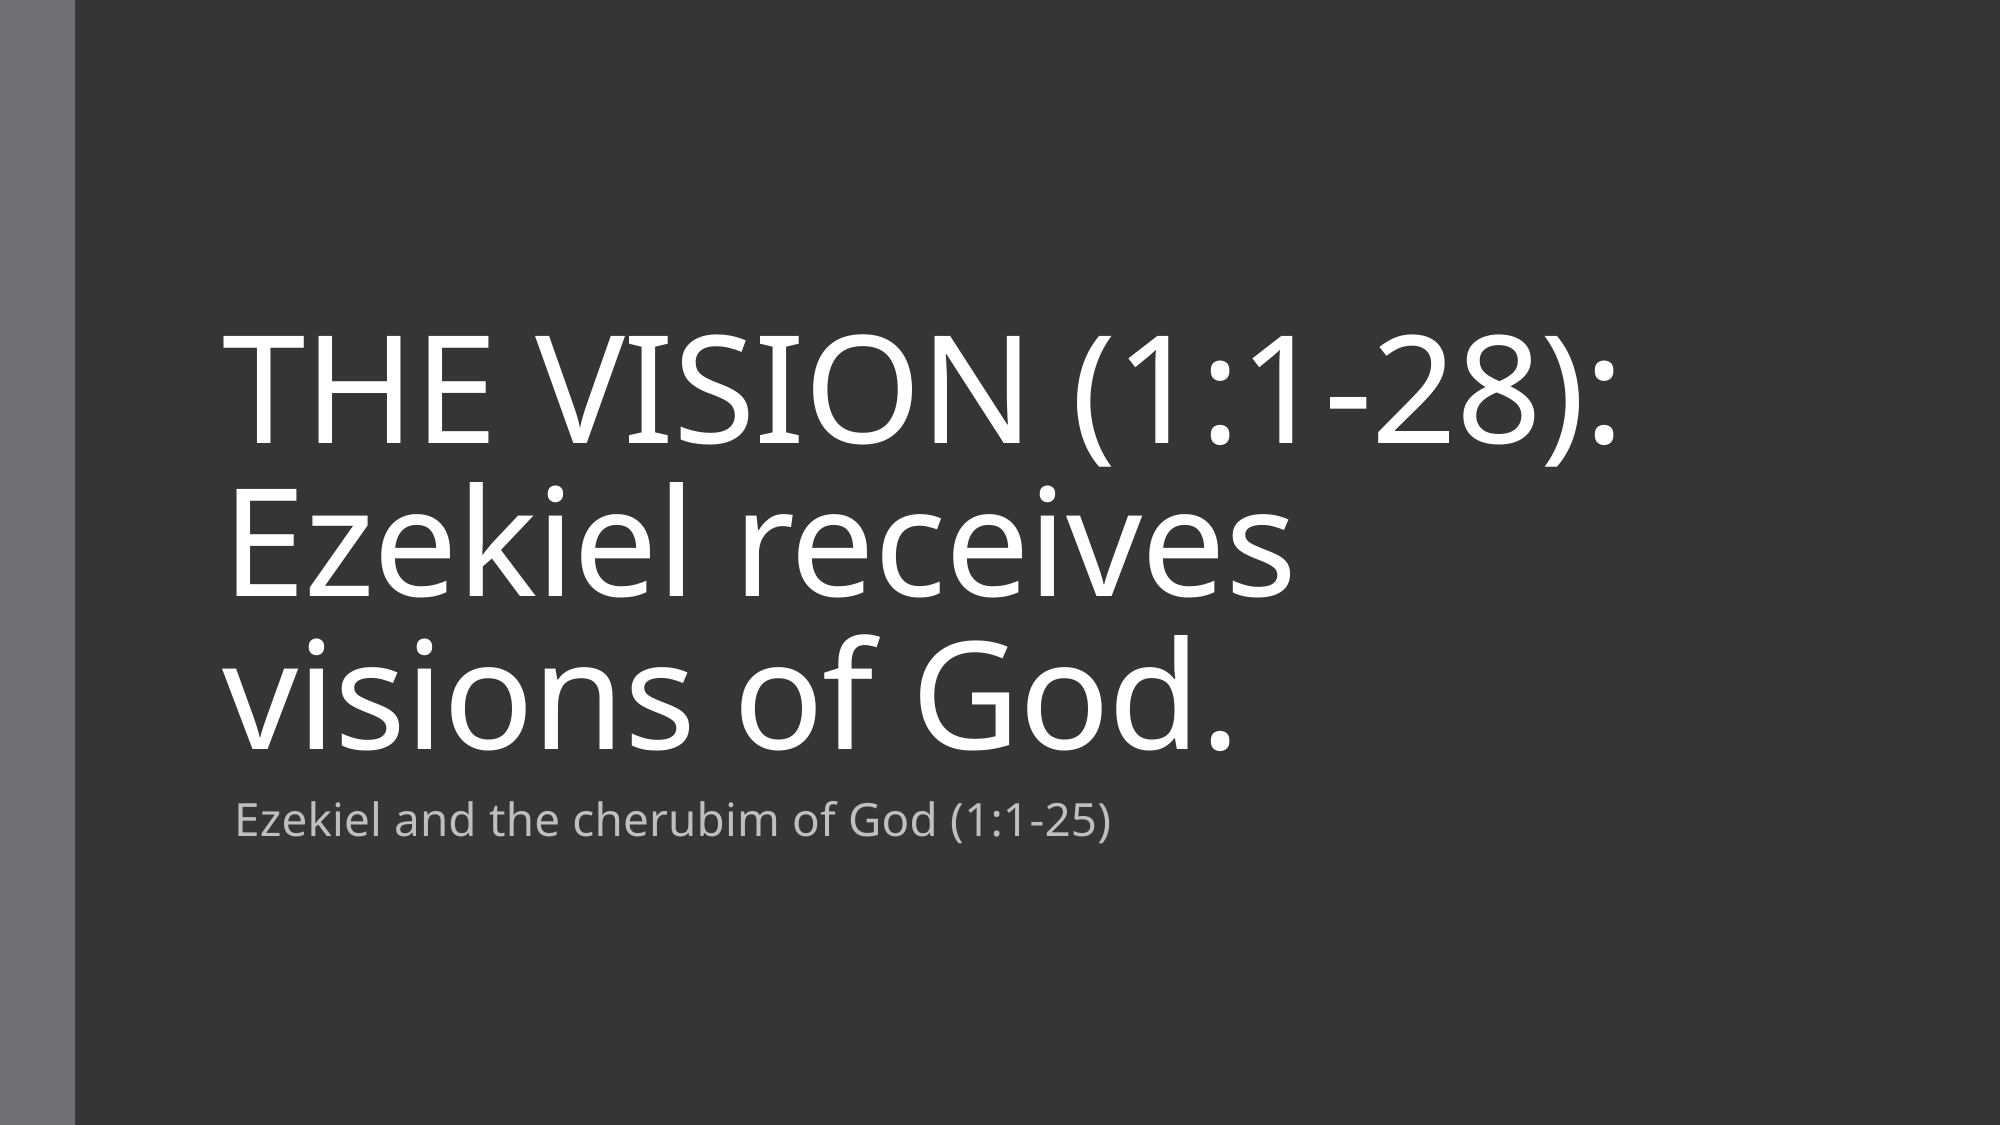

# THE VISION (1:1-28): Ezekiel receives visions of God.
 Ezekiel and the cherubim of God (1:1-25)